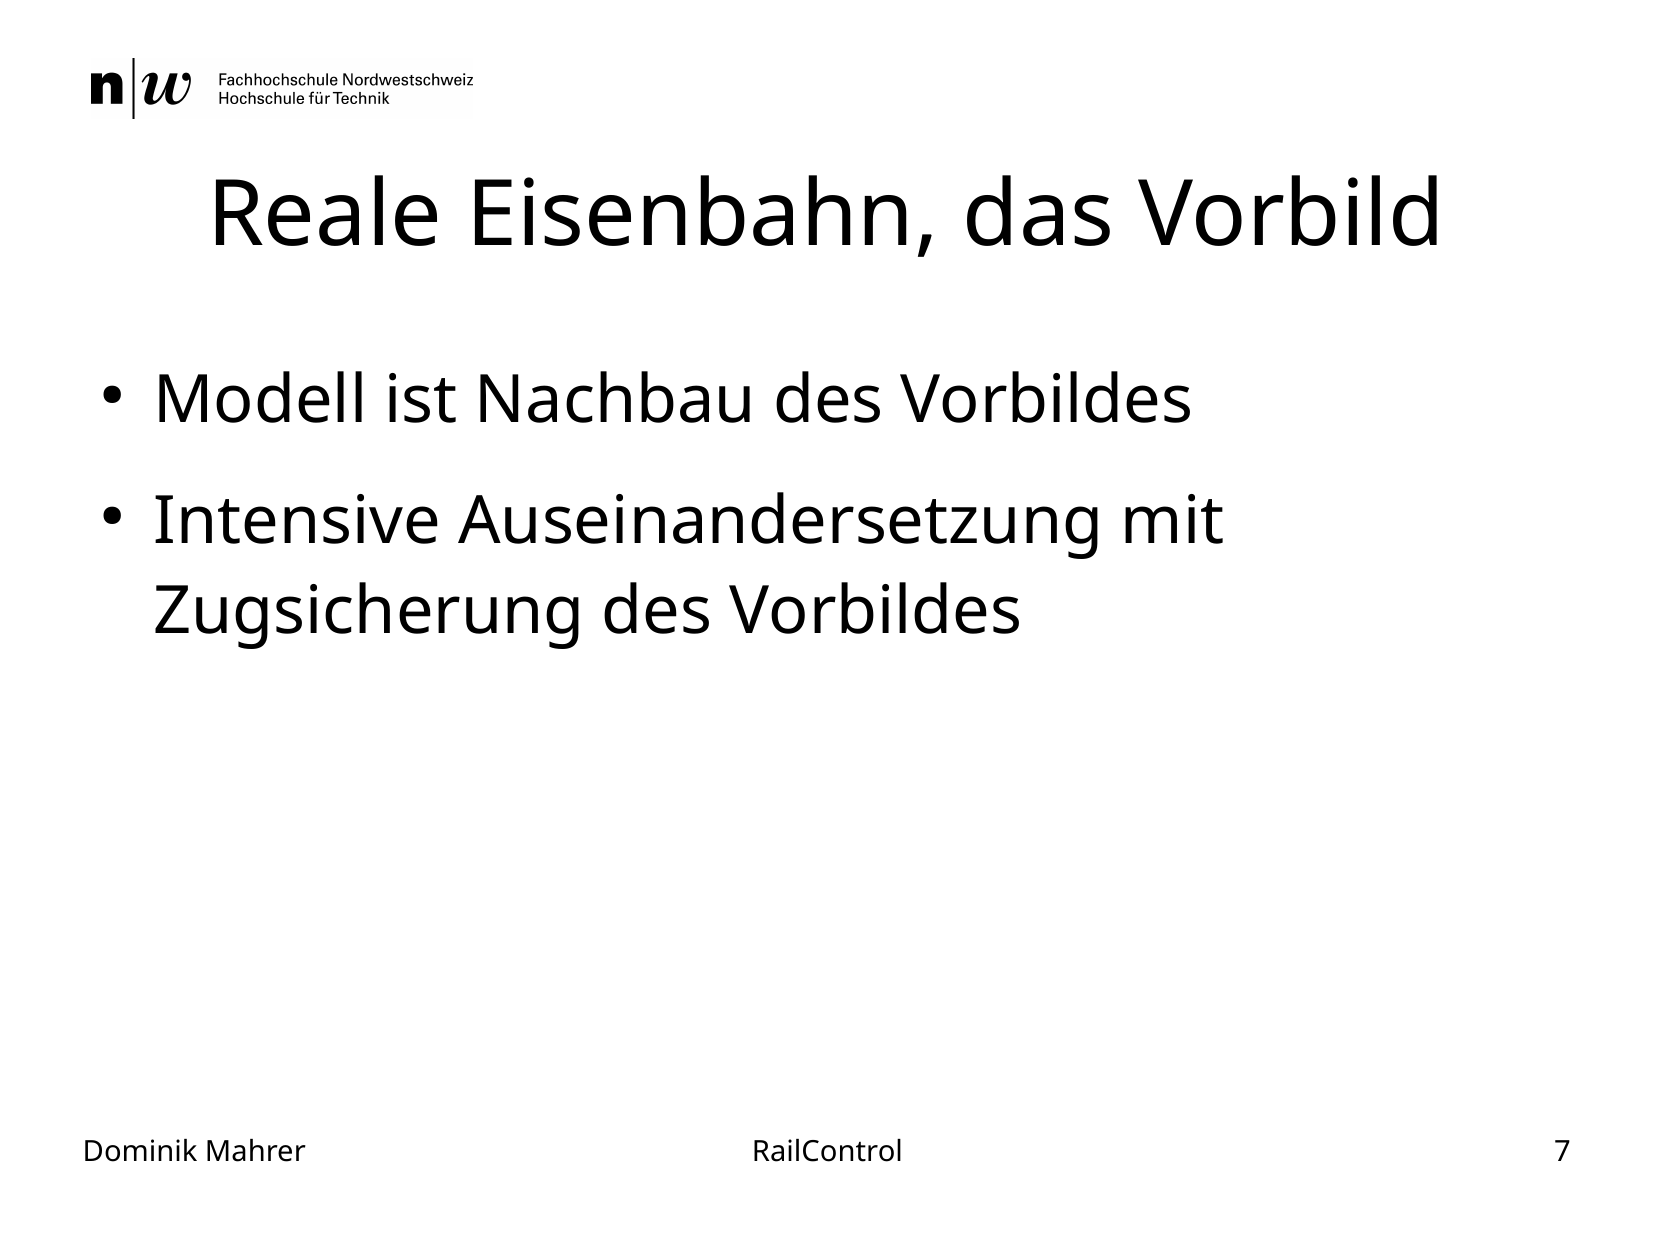

# Reale Eisenbahn, das Vorbild
Modell ist Nachbau des Vorbildes
Intensive Auseinandersetzung mit Zugsicherung des Vorbildes
Dominik Mahrer
RailControl
7